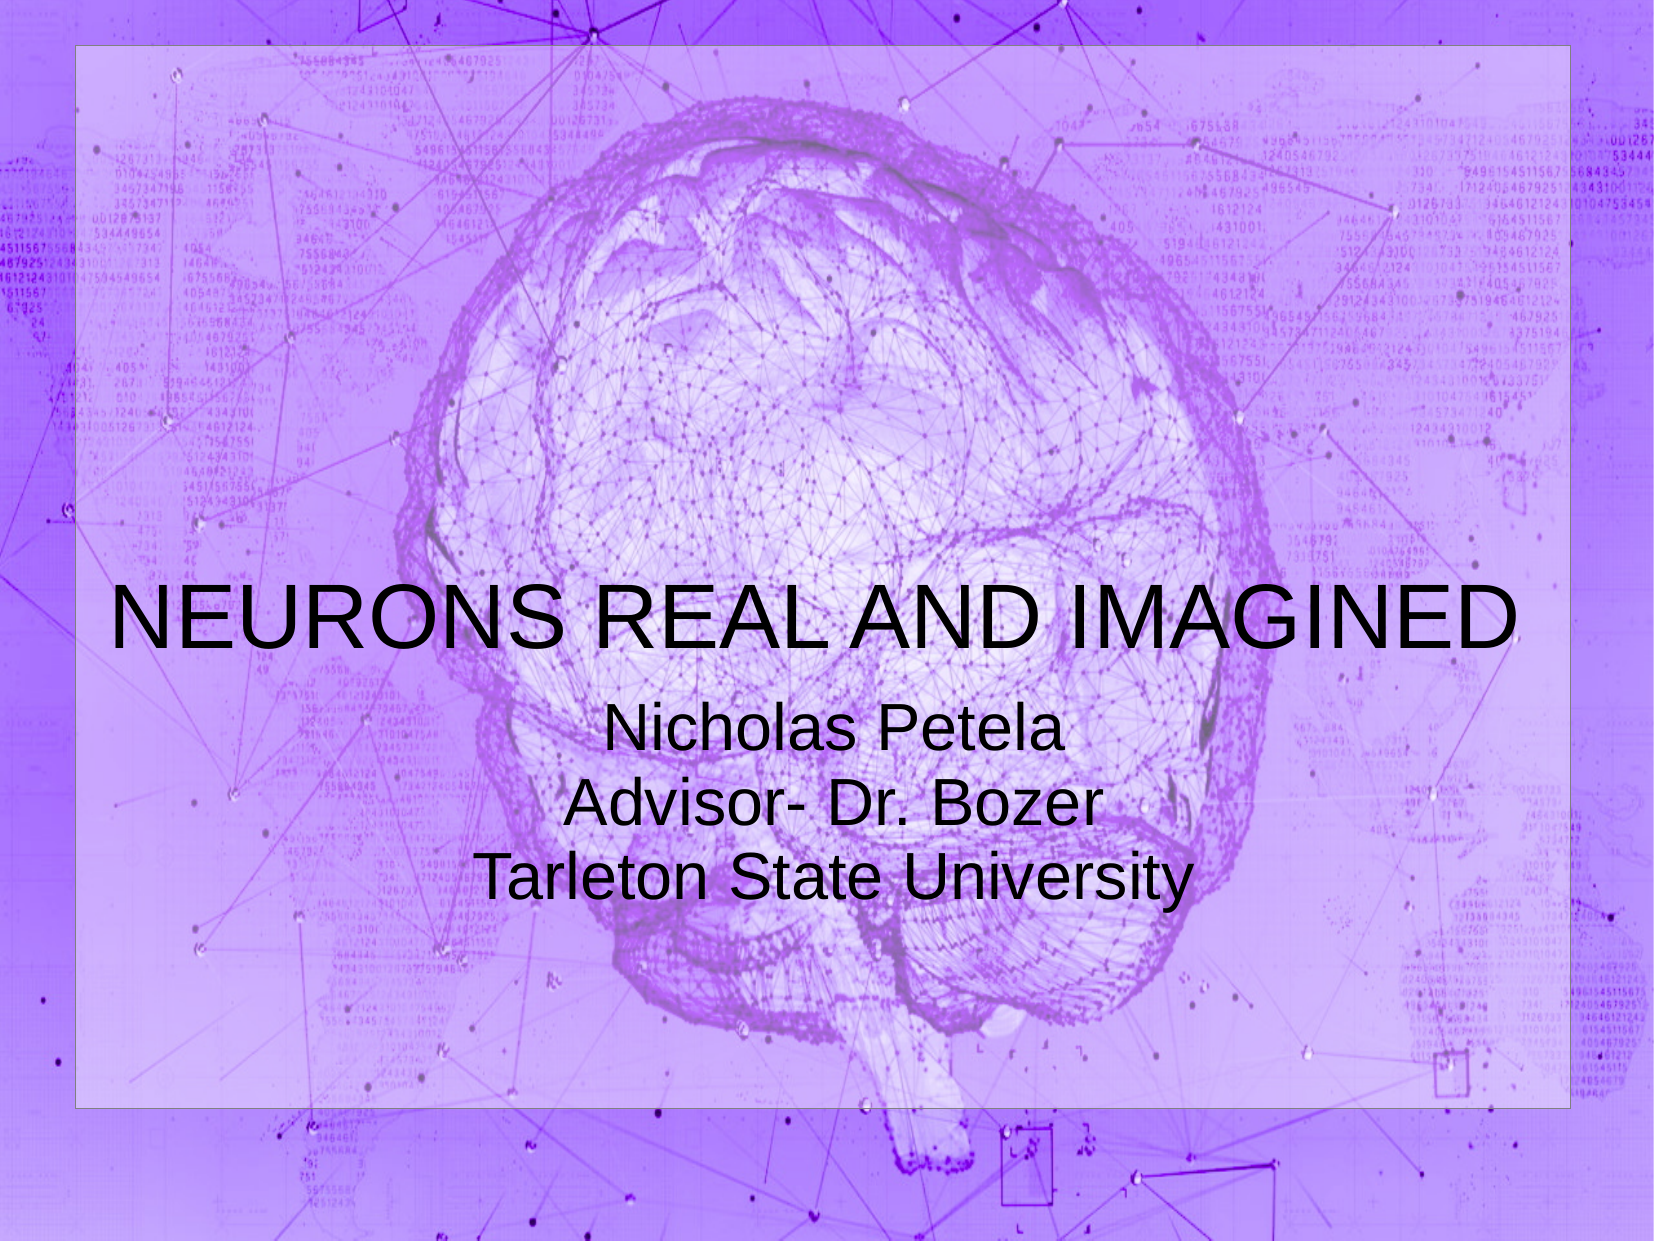

# NEURONS REAL AND IMAGINED
Nicholas Petela
Advisor- Dr. Bozer
Tarleton State University